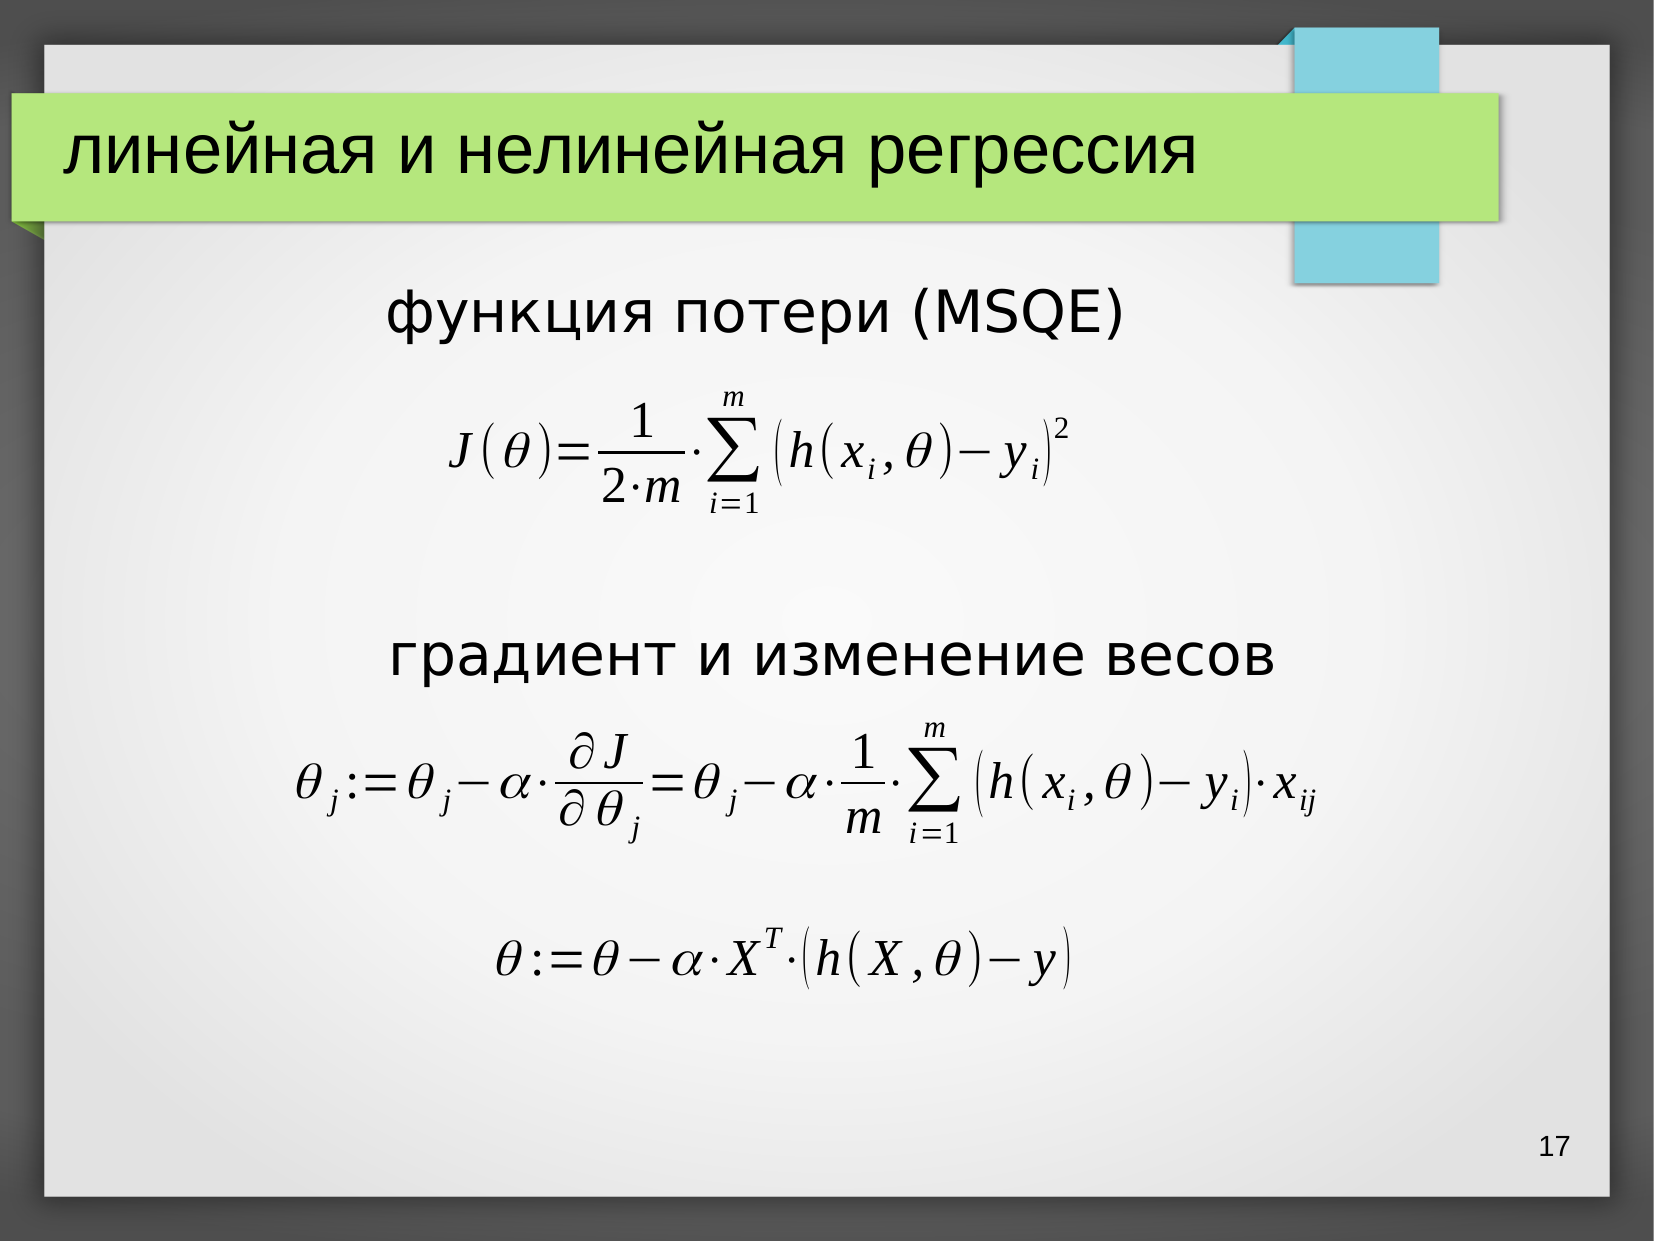

# линейная и нелинейная регрессия
функция потери (MSQE)
градиент и изменение весов
17